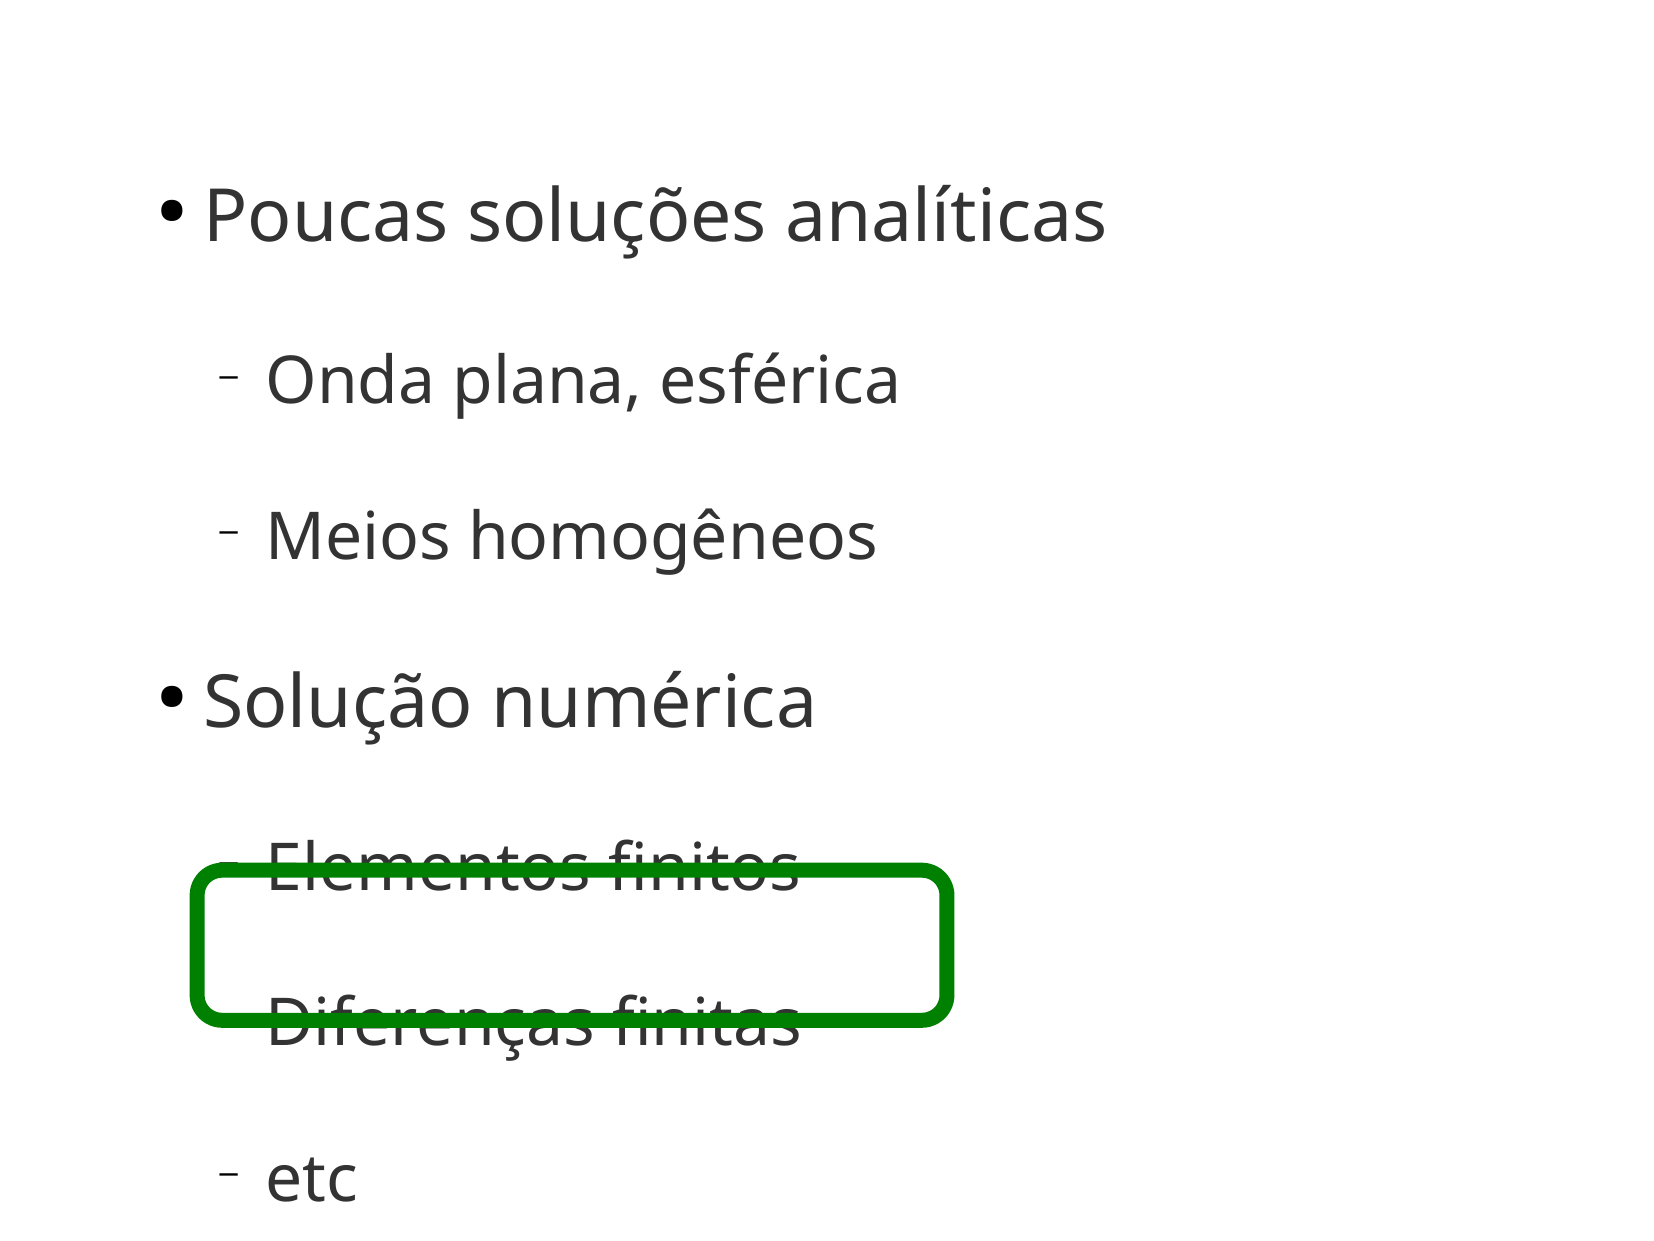

# Poucas soluções analíticas
Onda plana, esférica
Meios homogêneos
Solução numérica
Elementos finitos
Diferenças finitas
etc